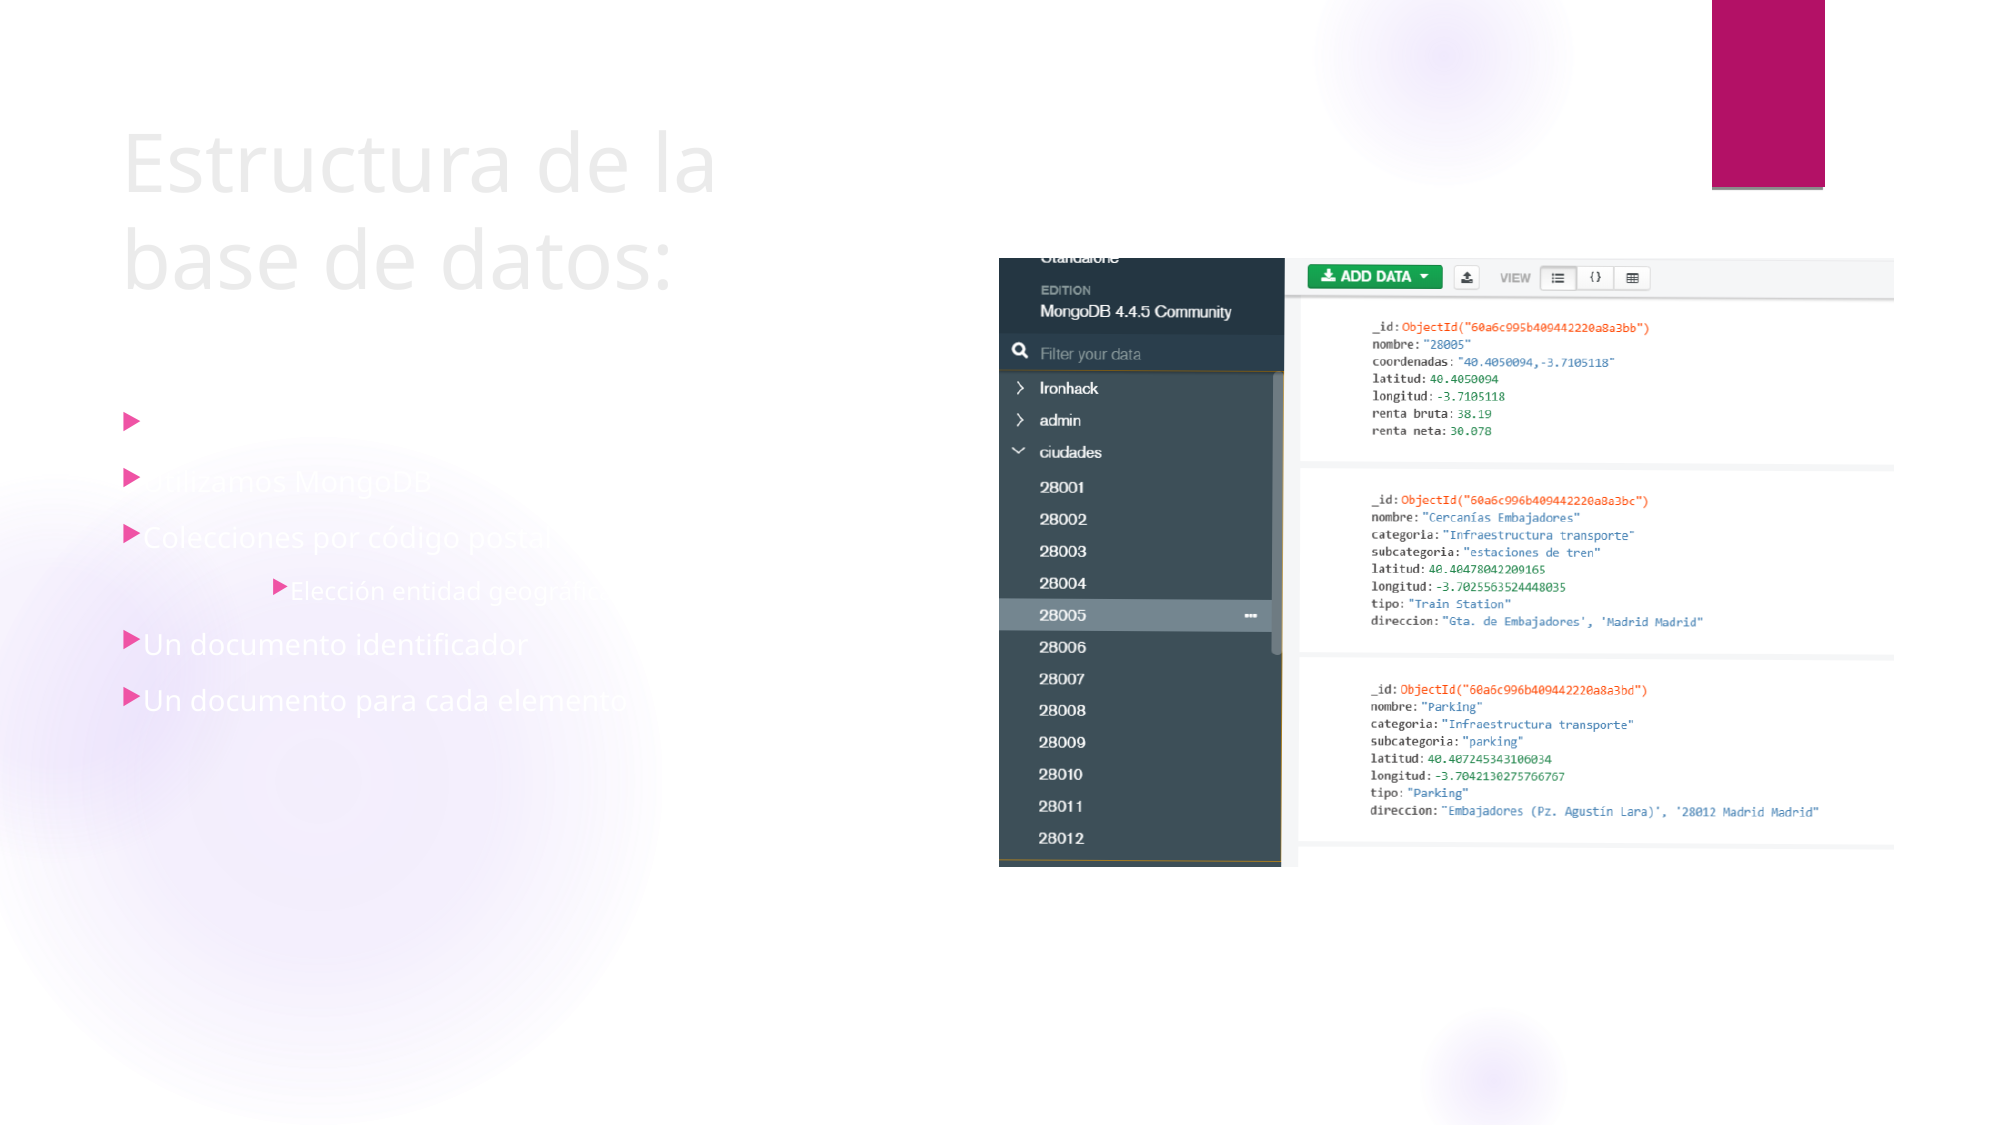

# Estructura de la base de datos:
Utilizamos MongoDB
Colecciones por código postal
Elección entidad geográfica
Un documento identificador
Un documento para cada elemento